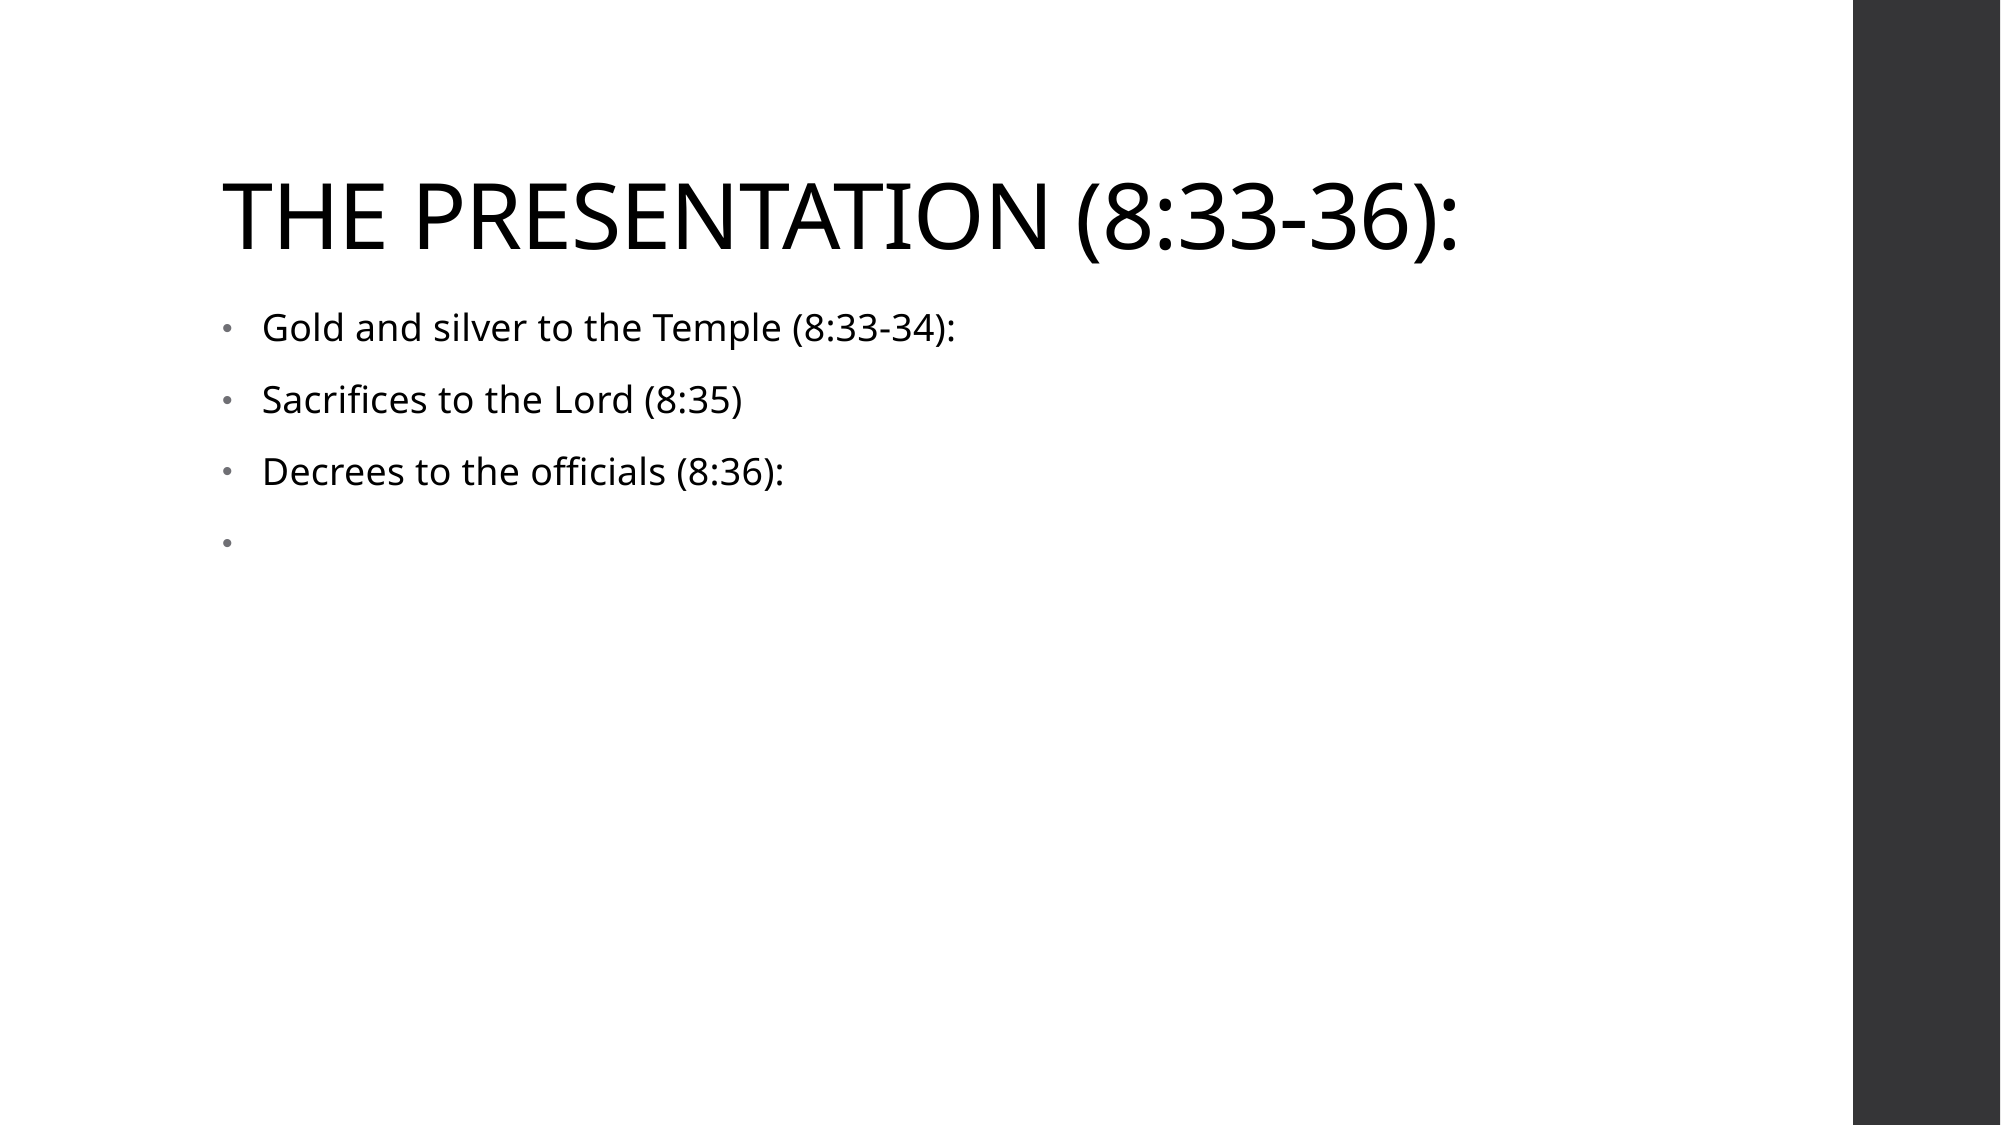

# THE PRESENTATION (8:33-36):
 Gold and silver to the Temple (8:33-34):
 Sacrifices to the Lord (8:35)
 Decrees to the officials (8:36):